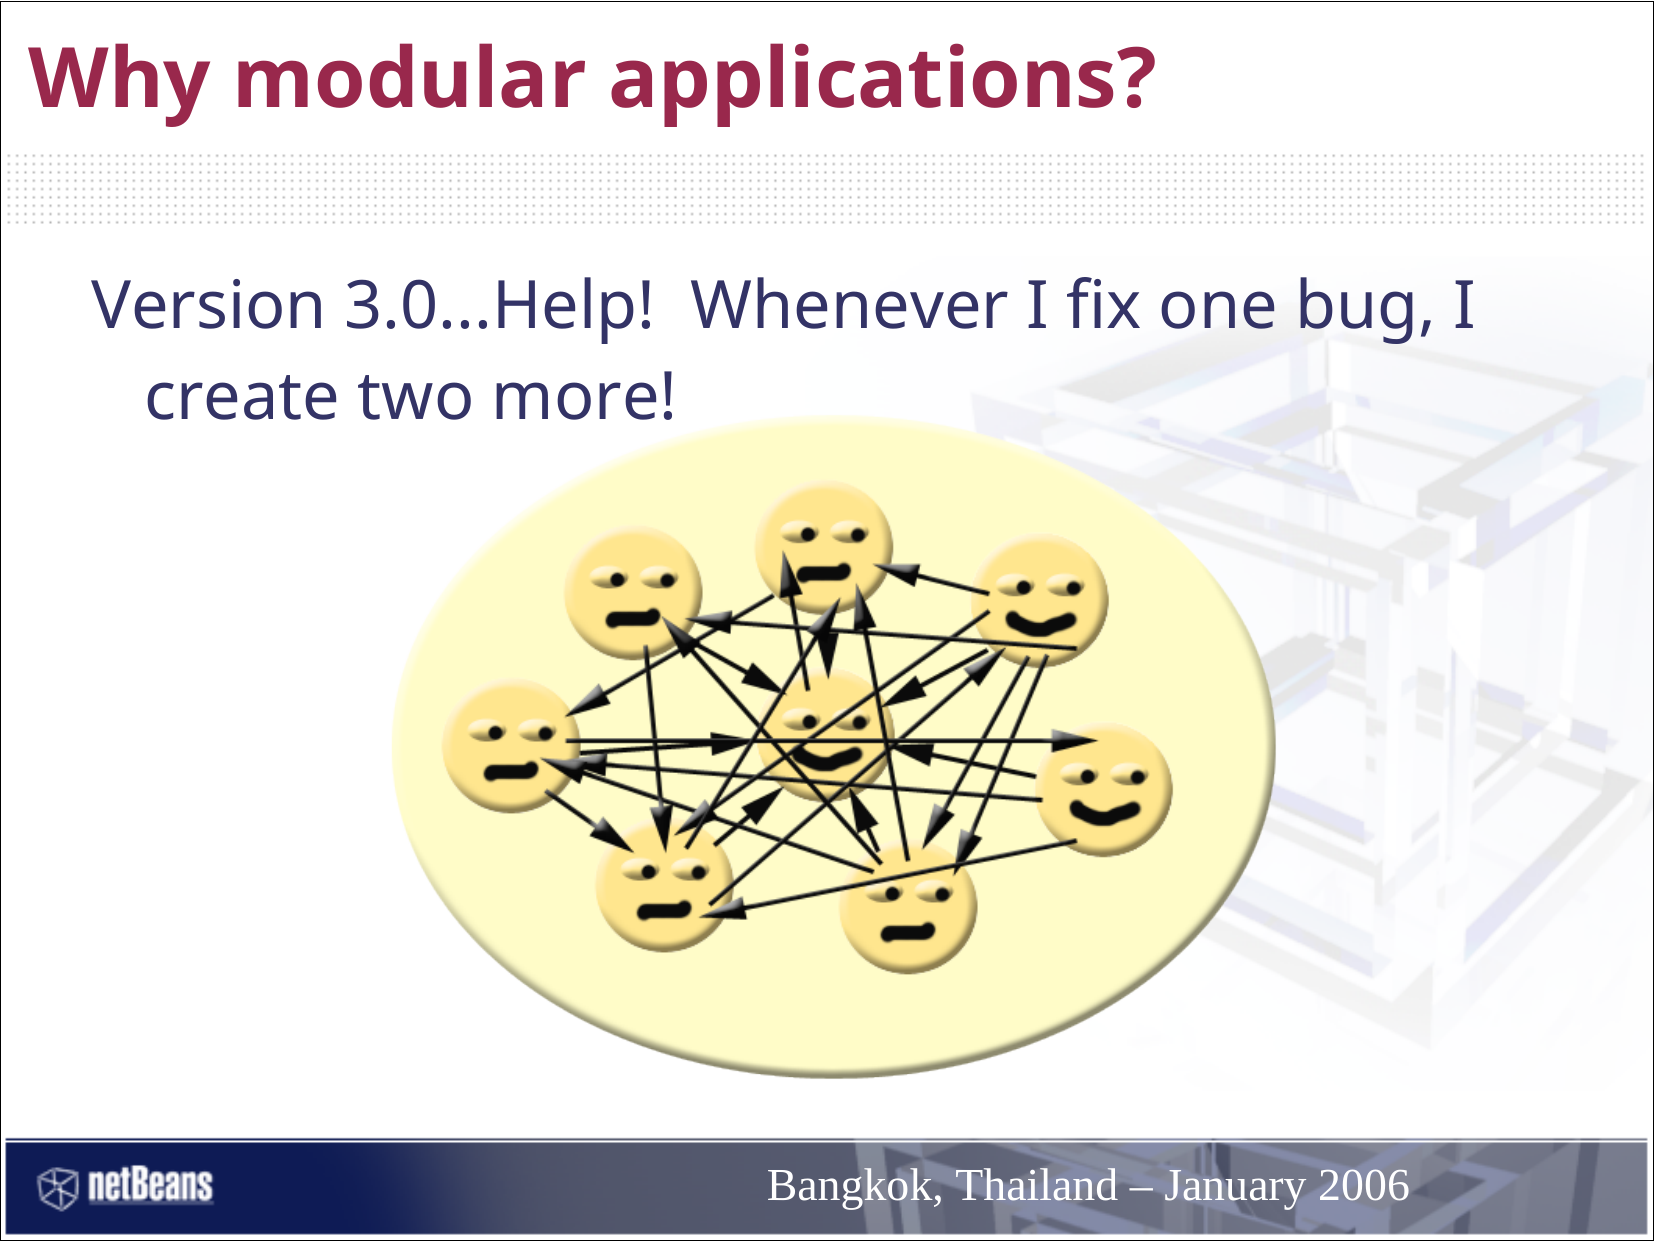

# Why modular applications?
Version 3.0...Help! Whenever I fix one bug, I create two more!